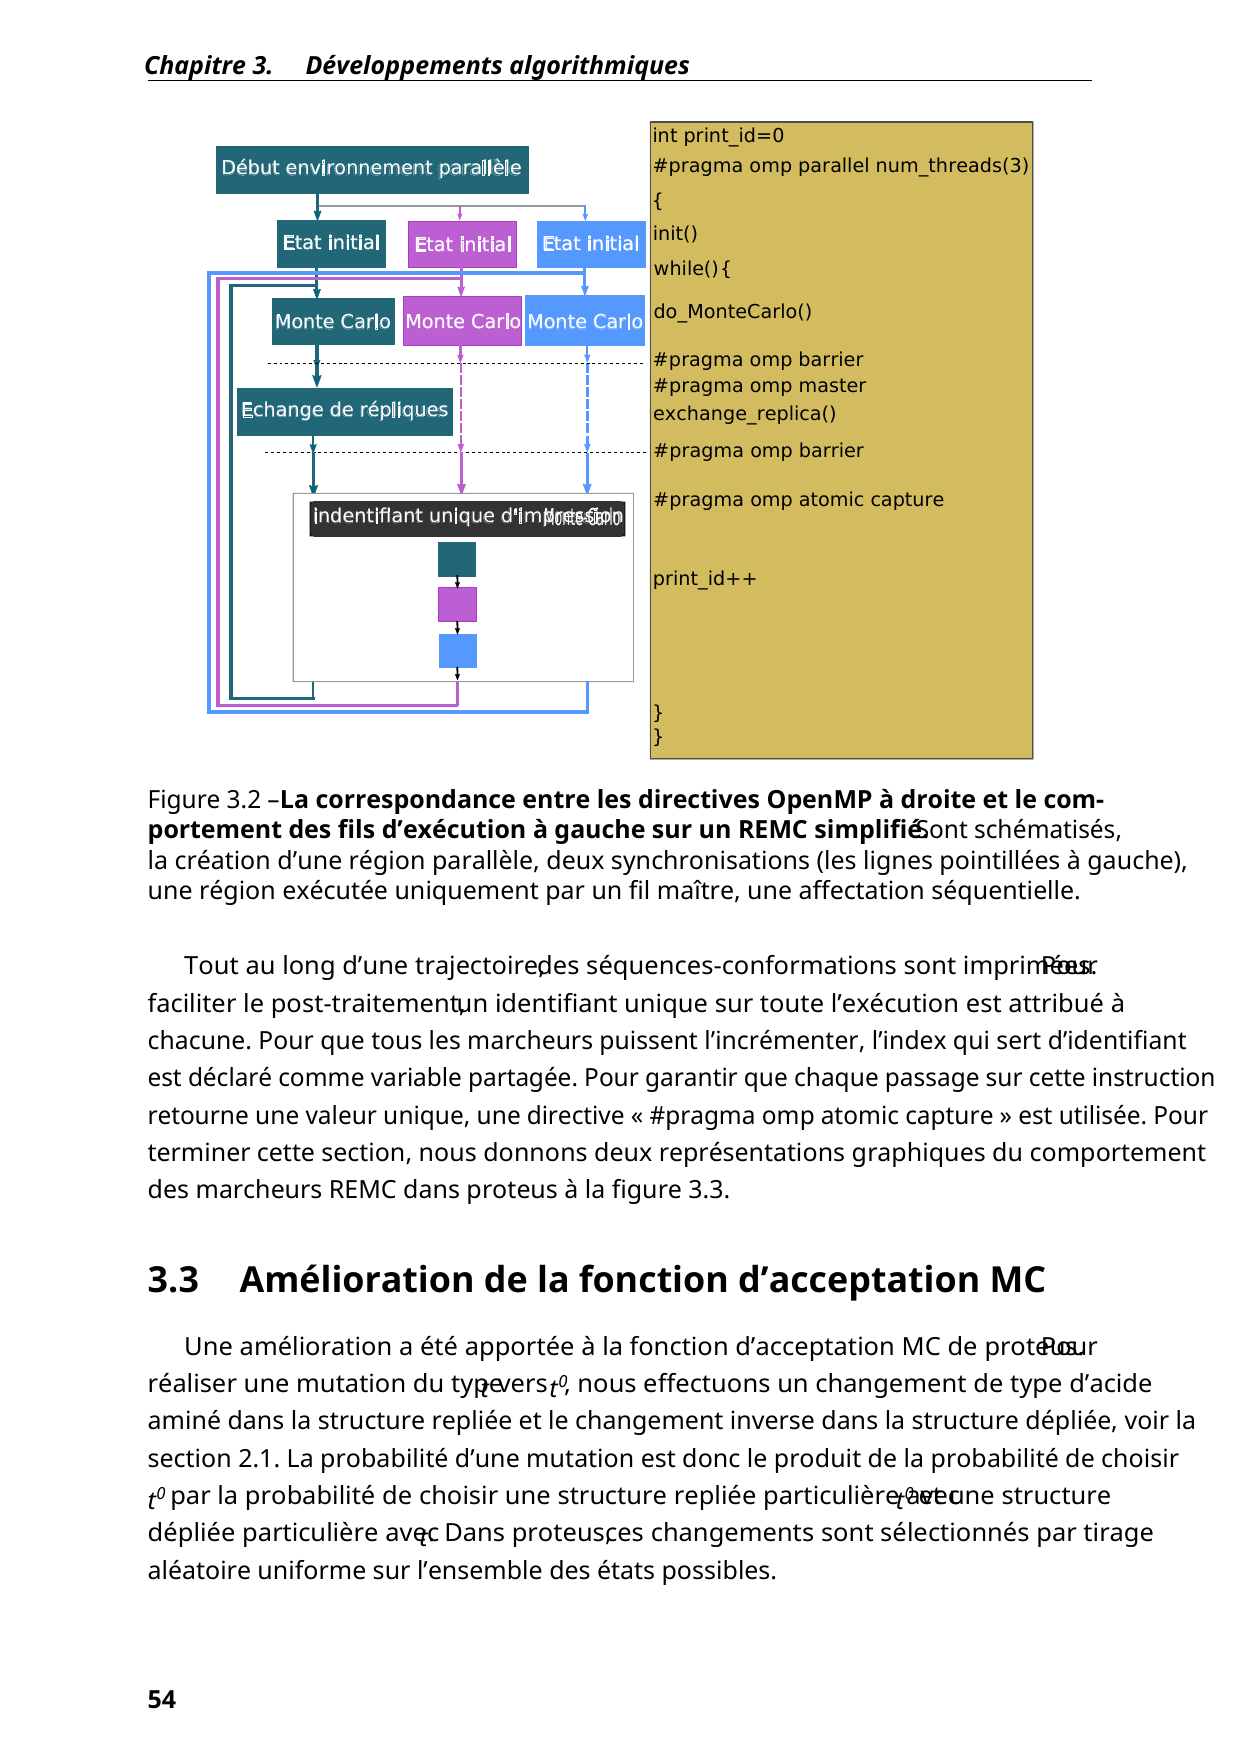

Chapitre 3.
Développements algorithmiques
int print_id=0
#pragma omp parallel num_threads(3)
Début environnement parallèle
{
init()
Etat initial
Etat initial
Etat initial
{
while()
do_MonteCarlo()
Monte Carlo
Monte Carlo
Monte Carlo
#pragma omp barrier
#pragma omp master
Echange de répliques
exchange_replica()
#pragma omp barrier
#pragma omp atomic capture
Monte-Carlo
indentiﬁant unique d'impression
Monte-Carlo
print_id++
}
}
Figure 3.2 –
La correspondance entre les directives OpenMP à droite et le com-
portement des fils d’exécution à gauche sur un REMC simplifié.
Sont schématisés,
la création d’une région parallèle, deux synchronisations (les lignes pointillées à gauche),
une région exécutée uniquement par un fil maître, une affectation séquentielle.
Tout au long d’une trajectoire,
des séquences-conformations sont imprimées.
Pour
faciliter le post-traitement,
un identifiant unique sur toute l’exécution est attribué à
chacune. Pour que tous les marcheurs puissent l’incrémenter, l’index qui sert d’identifiant
est déclaré comme variable partagée. Pour garantir que chaque passage sur cette instruction
retourne une valeur unique, une directive « #pragma omp atomic capture » est utilisée. Pour
terminer cette section, nous donnons deux représentations graphiques du comportement
des marcheurs REMC dans proteus à la figure 3.3.
3.3
Amélioration de la fonction d’acceptation MC
Une amélioration a été apportée à la fonction d’acceptation MC de proteus.
Pour
réaliser une mutation du type
vers
, nous effectuons un changement de type d’acide
0
t
t
aminé dans la structure repliée et le changement inverse dans la structure dépliée, voir la
section 2.1. La probabilité d’une mutation est donc le produit de la probabilité de choisir
par la probabilité de choisir une structure repliée particulière avec
et une structure
0
0
t
t
dépliée particulière avec
.
Dans proteus,
ces changements sont sélectionnés par tirage
t
aléatoire uniforme sur l’ensemble des états possibles.
54